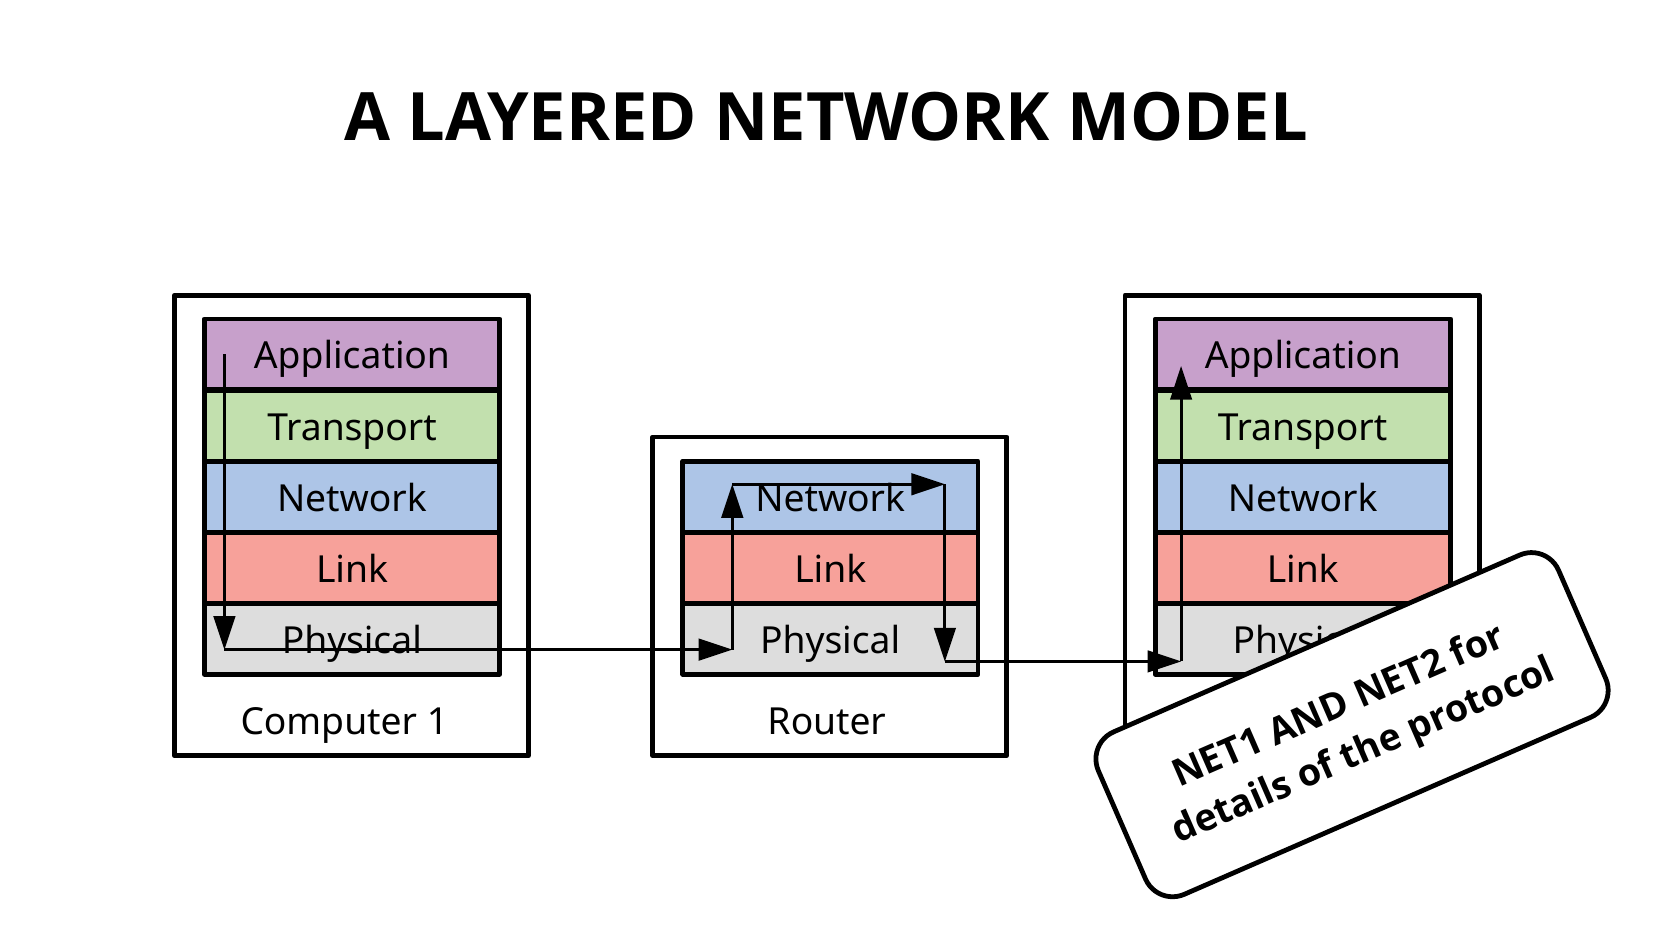

# A LAYERED NETWORK MODEL
Application
Application
Transport
Transport
Network
Network
Network
Link
Link
Link
Physical
Physical
Physical
Computer 1
Router
Computer 2
NET1 AND NET2 for
details of the protocol